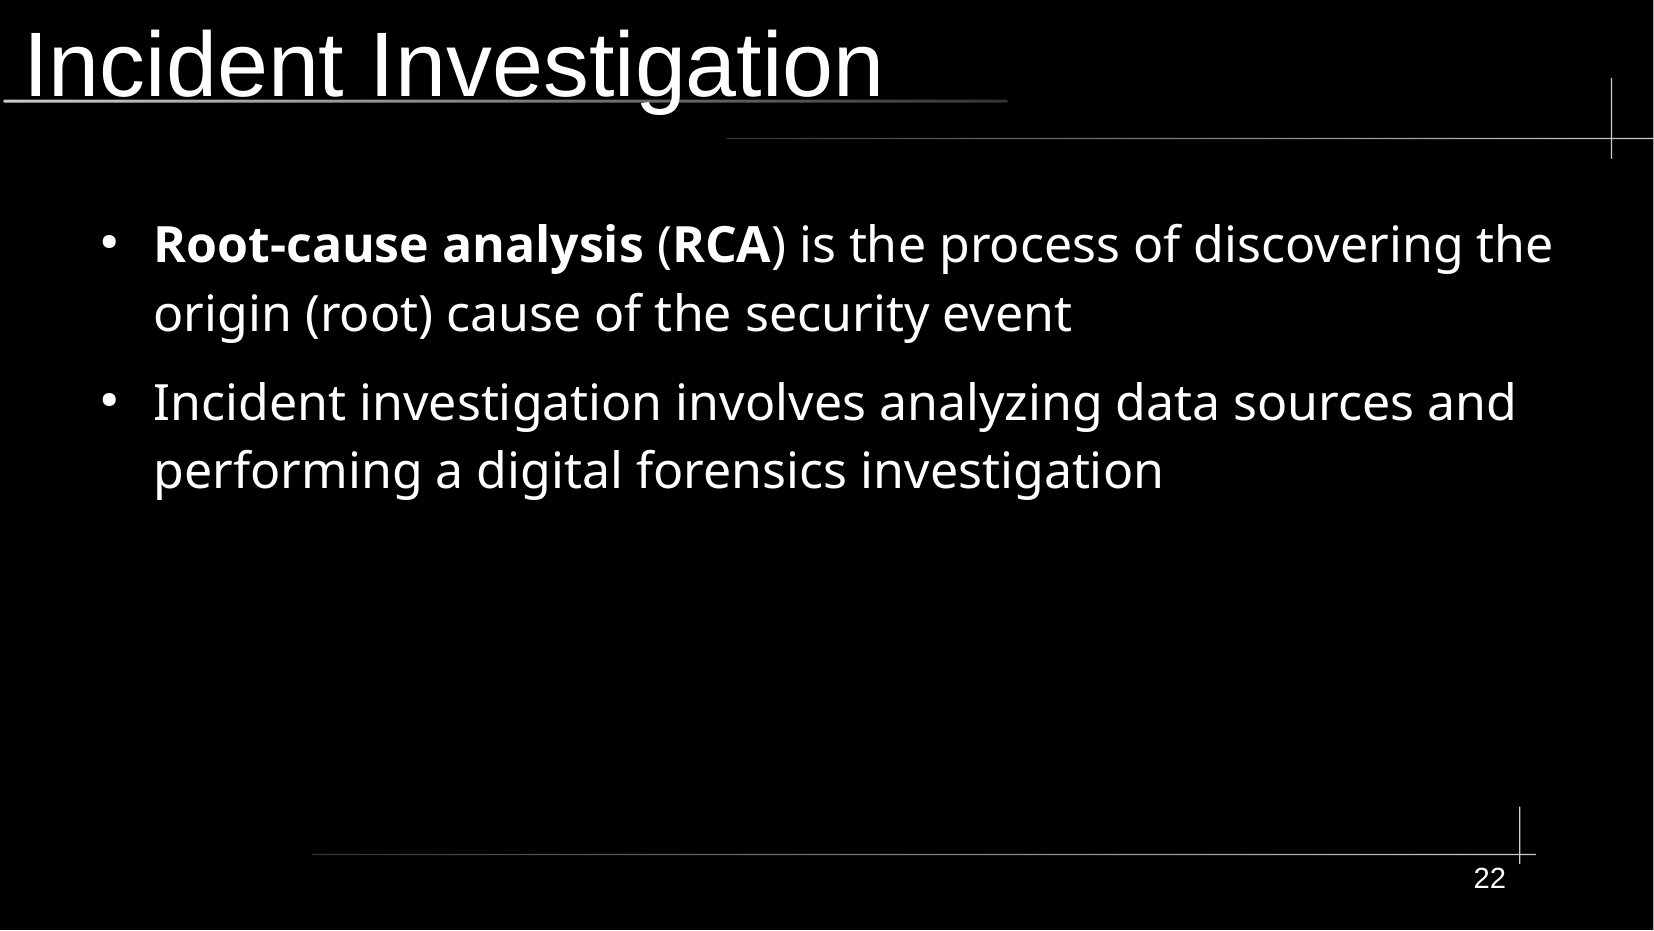

# Incident Investigation
Root-cause analysis (RCA) is the process of discovering the origin (root) cause of the security event
Incident investigation involves analyzing data sources and performing a digital forensics investigation
22